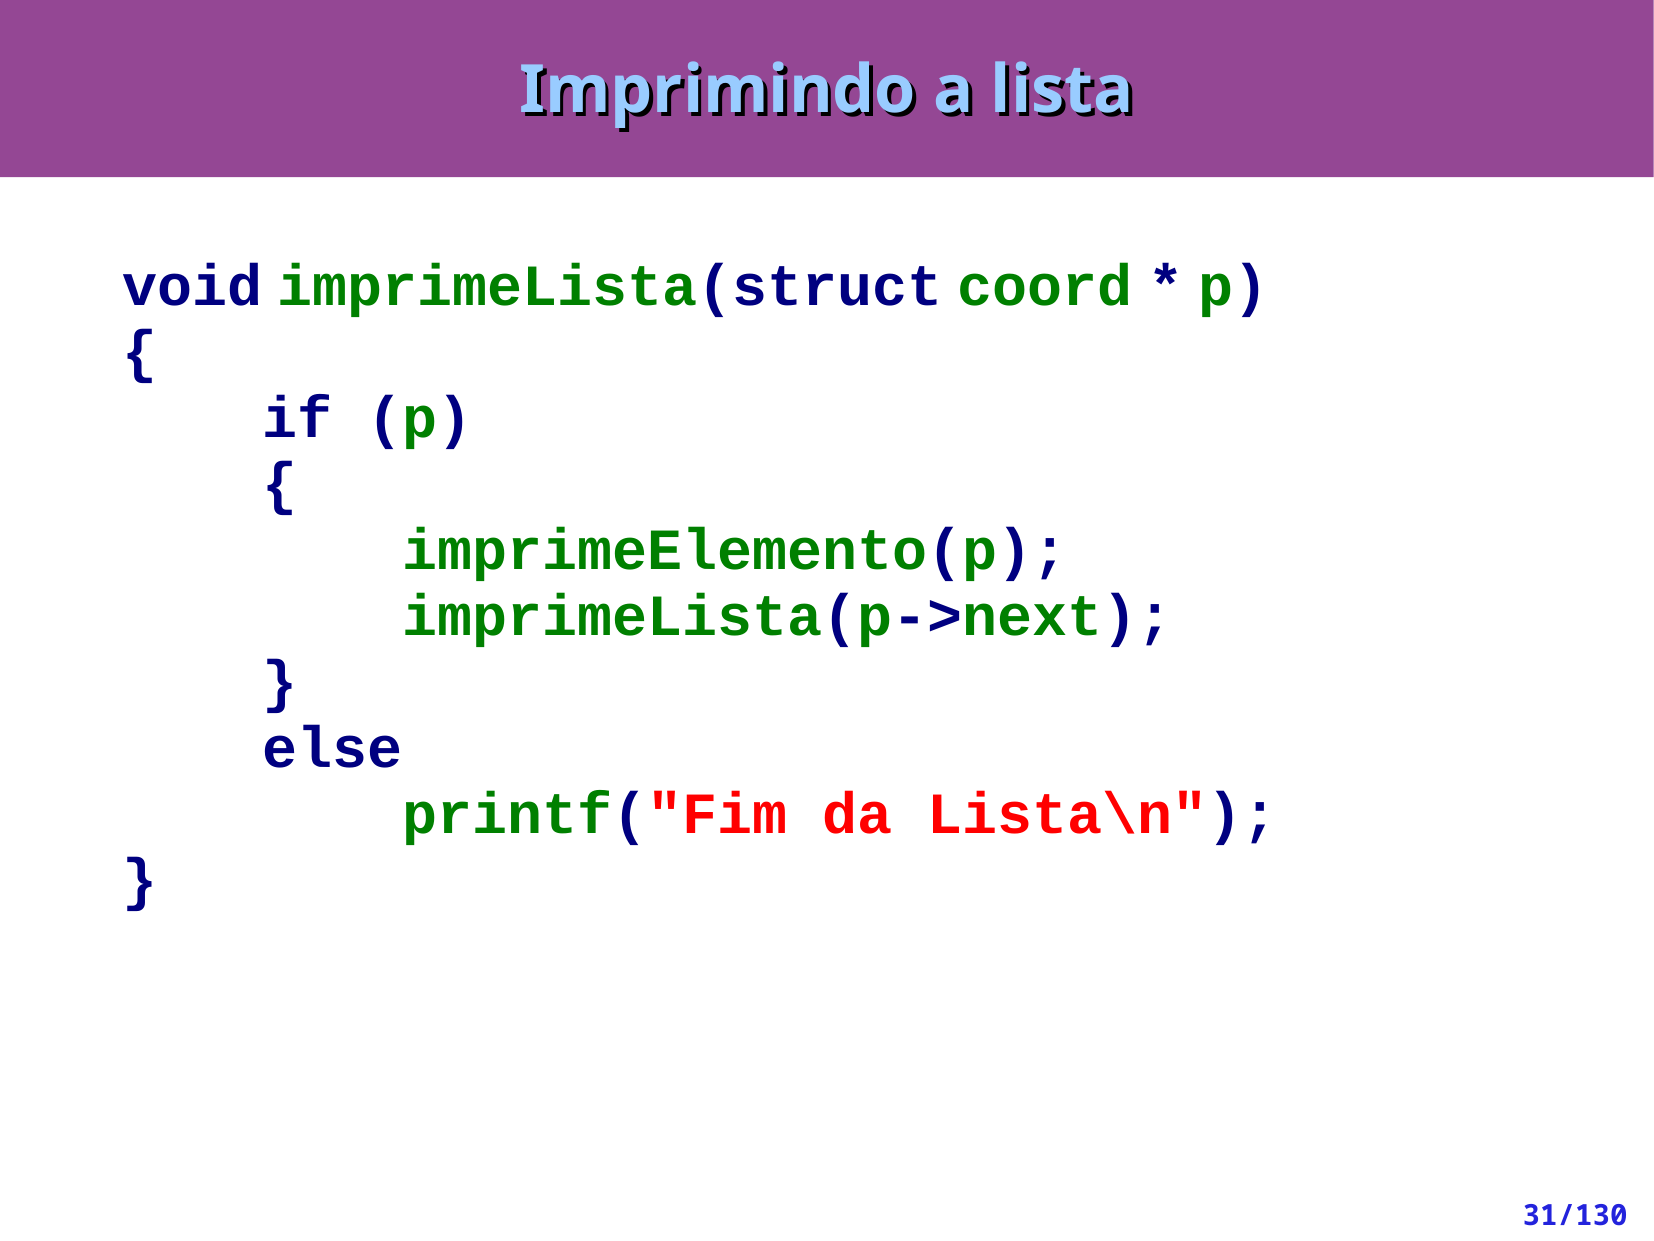

# Imprimindo a lista
void imprimeLista(struct coord * p)
{
 if (p)
 {
 imprimeElemento(p);
 imprimeLista(p->next);
 }
 else
 printf("Fim da Lista\n");
}
31